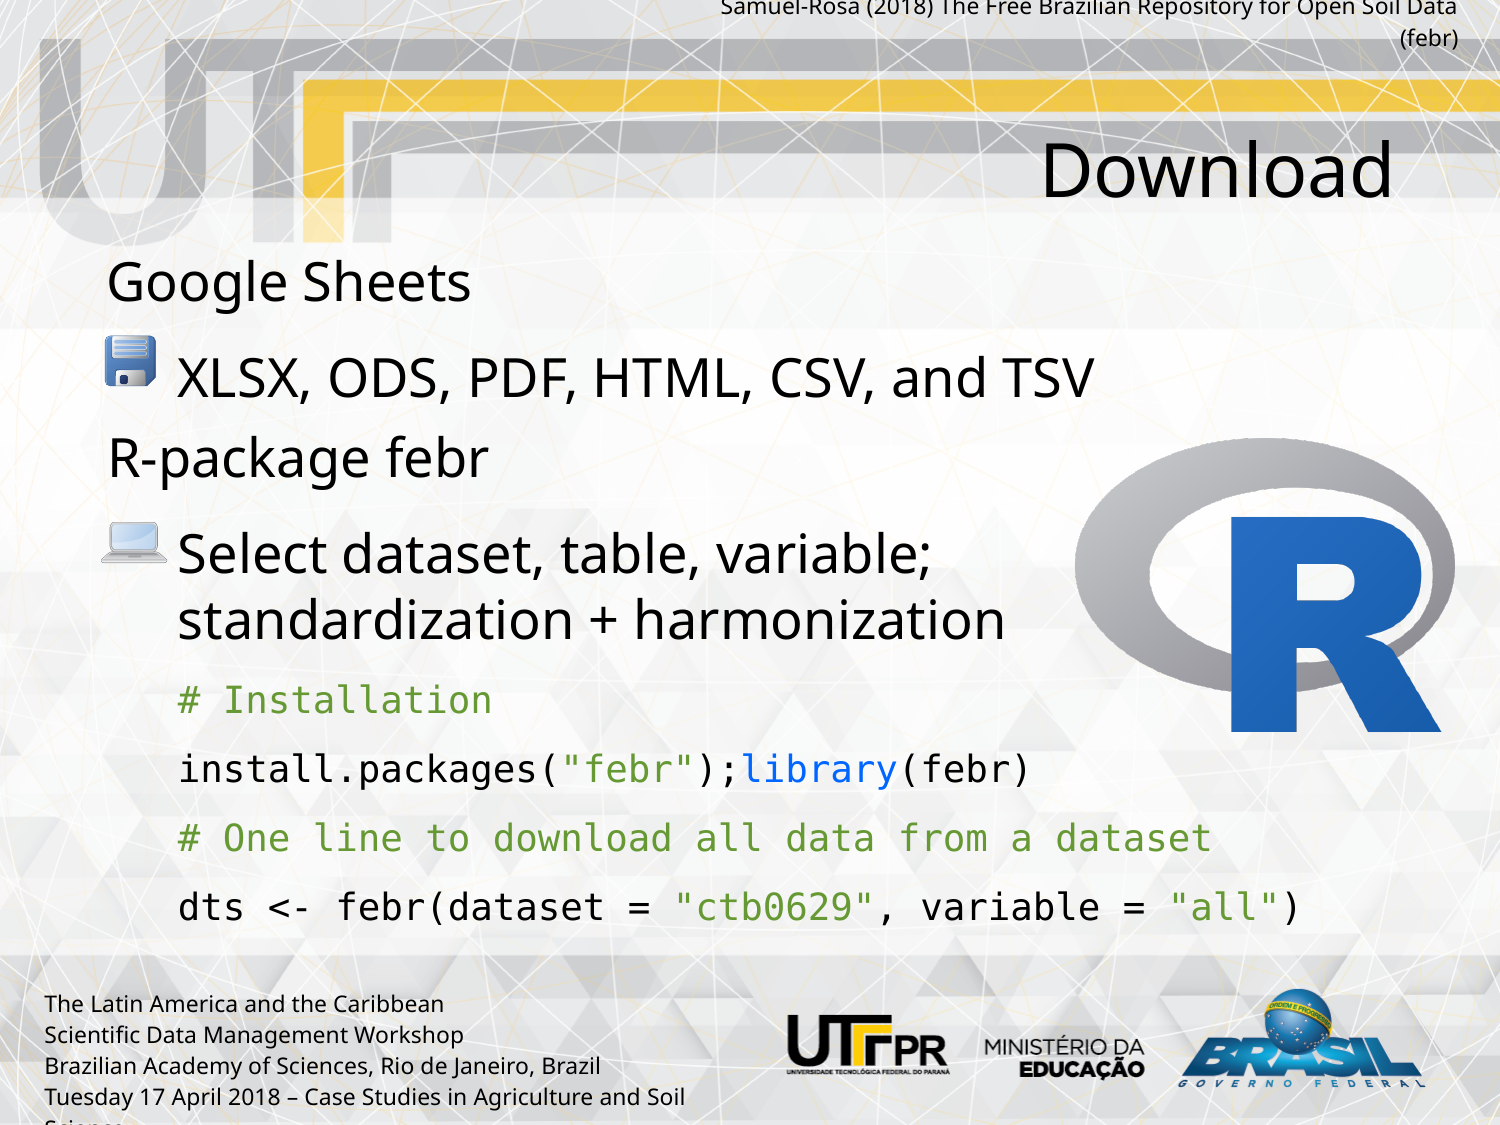

Samuel-Rosa (2018) The Free Brazilian Repository for Open Soil Data (febr)
# Download
Google Sheets
XLSX, ODS, PDF, HTML, CSV, and TSV
R-package febr
Select dataset, table, variable; 			standardization + harmonization
# Installation
install.packages("febr");library(febr)
# One line to download all data from a dataset
dts <‐ febr(dataset = "ctb0629", variable = "all")
The Latin America and the Caribbean
Scientific Data Management Workshop
Brazilian Academy of Sciences, Rio de Janeiro, Brazil
Tuesday 17 April 2018 – Case Studies in Agriculture and Soil Science